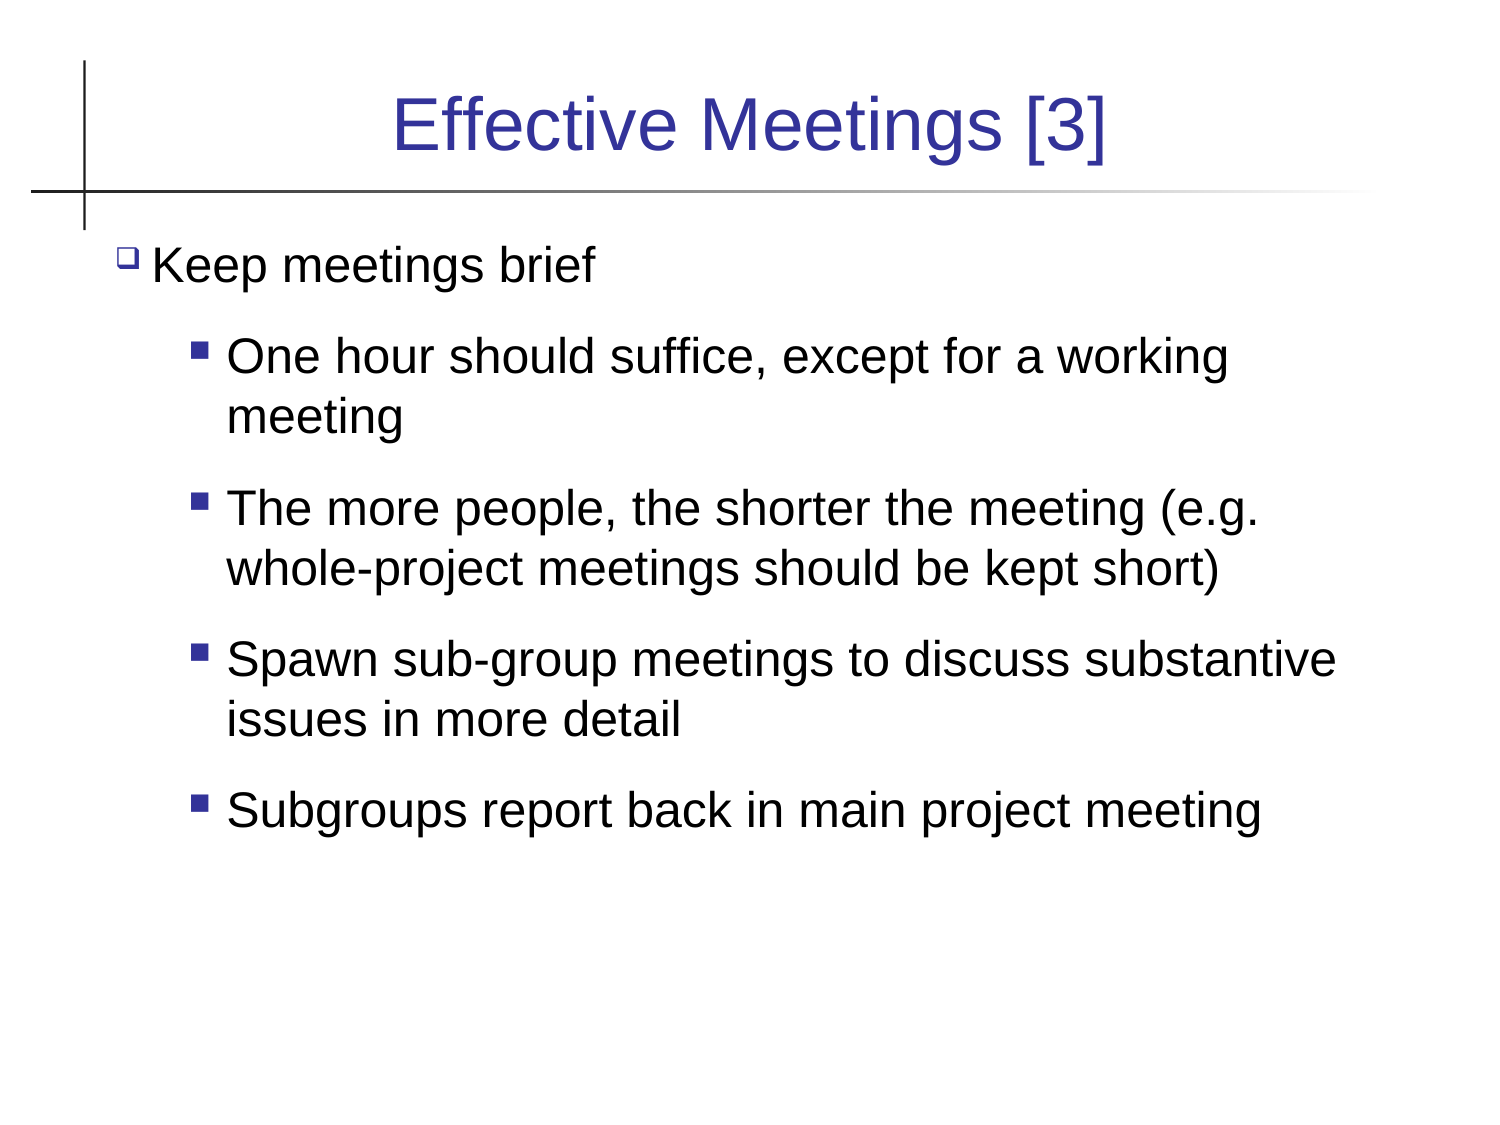

# Effective Meetings [3]
Keep meetings brief
One hour should suffice, except for a working meeting
The more people, the shorter the meeting (e.g. whole-project meetings should be kept short)
Spawn sub-group meetings to discuss substantive issues in more detail
Subgroups report back in main project meeting